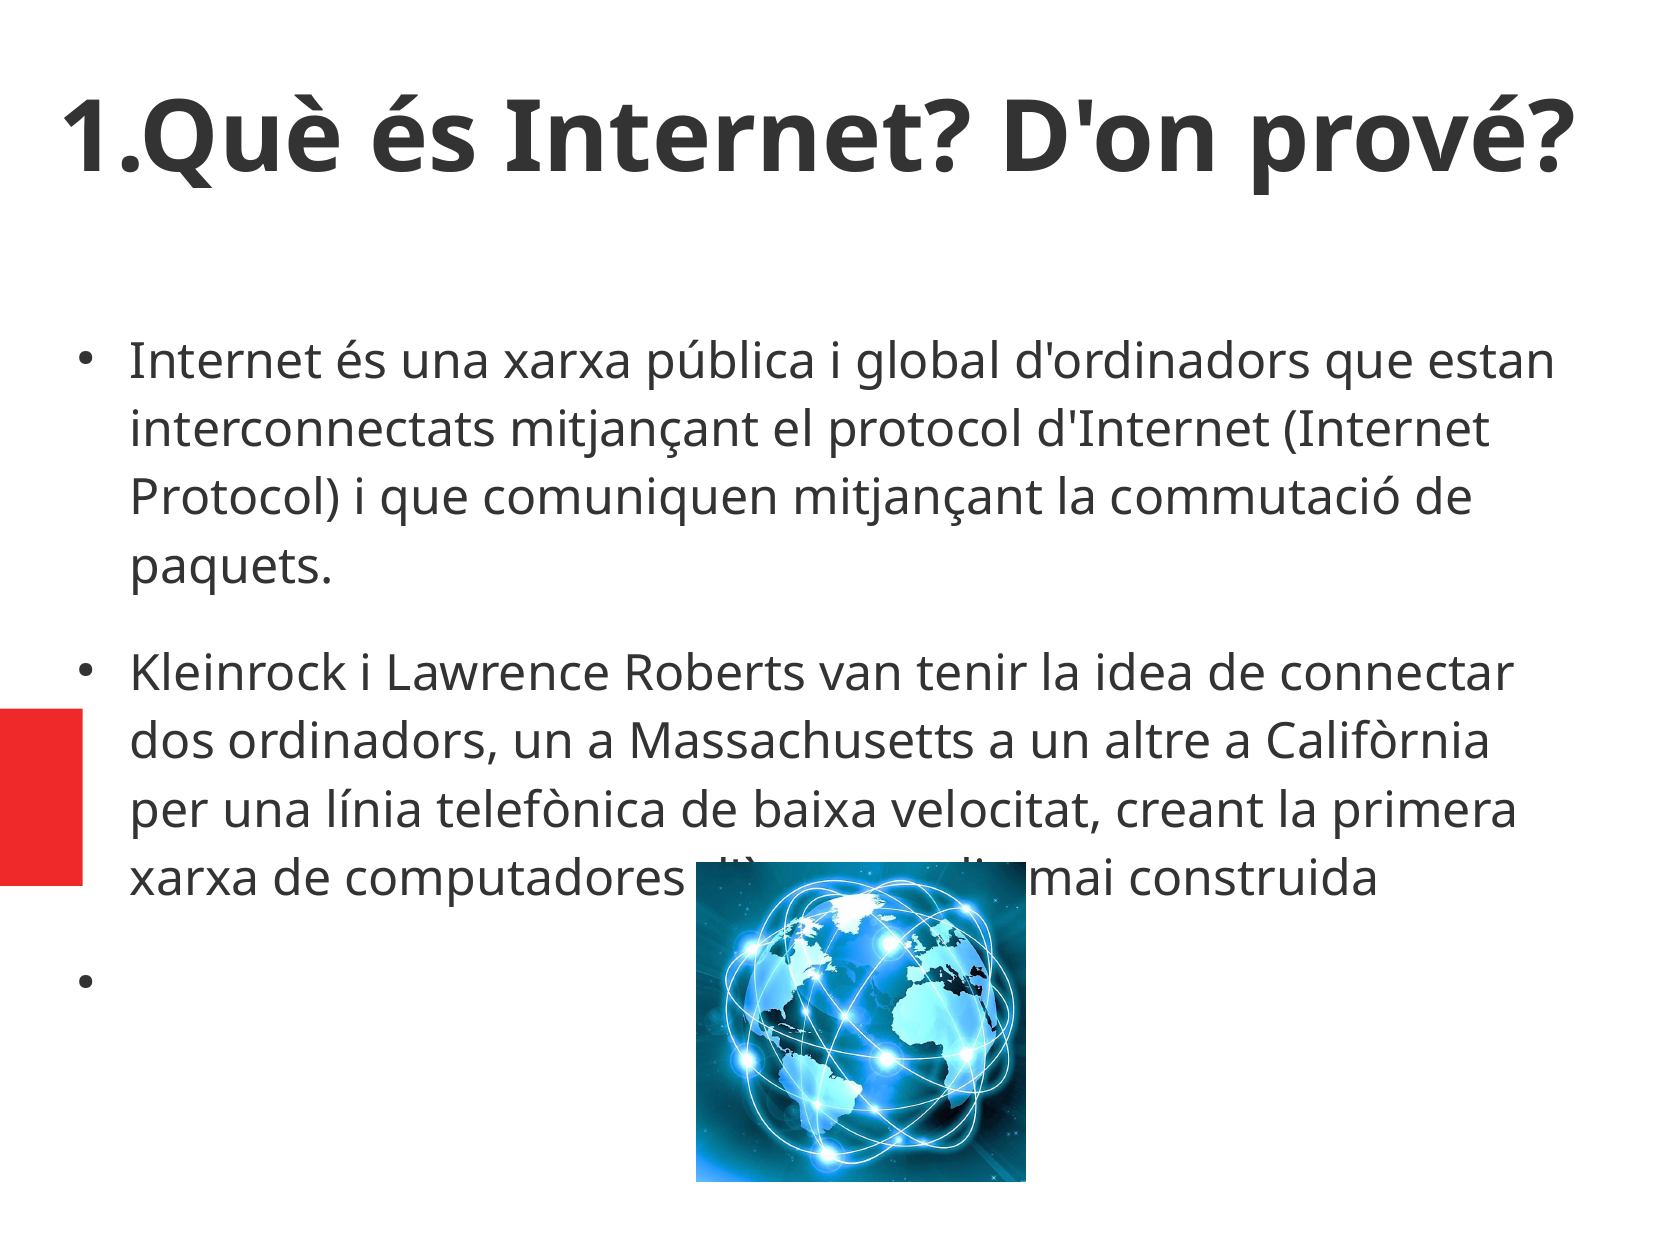

# 1.Què és Internet? D'on prové?
Internet és una xarxa pública i global d'ordinadors que estan interconnectats mitjançant el protocol d'Internet (Internet Protocol) i que comuniquen mitjançant la commutació de paquets.
Kleinrock i Lawrence Roberts van tenir la idea de connectar dos ordinadors, un a Massachusetts a un altre a Califòrnia per una línia telefònica de baixa velocitat, creant la primera xarxa de computadores d'àrea amplia mai construida